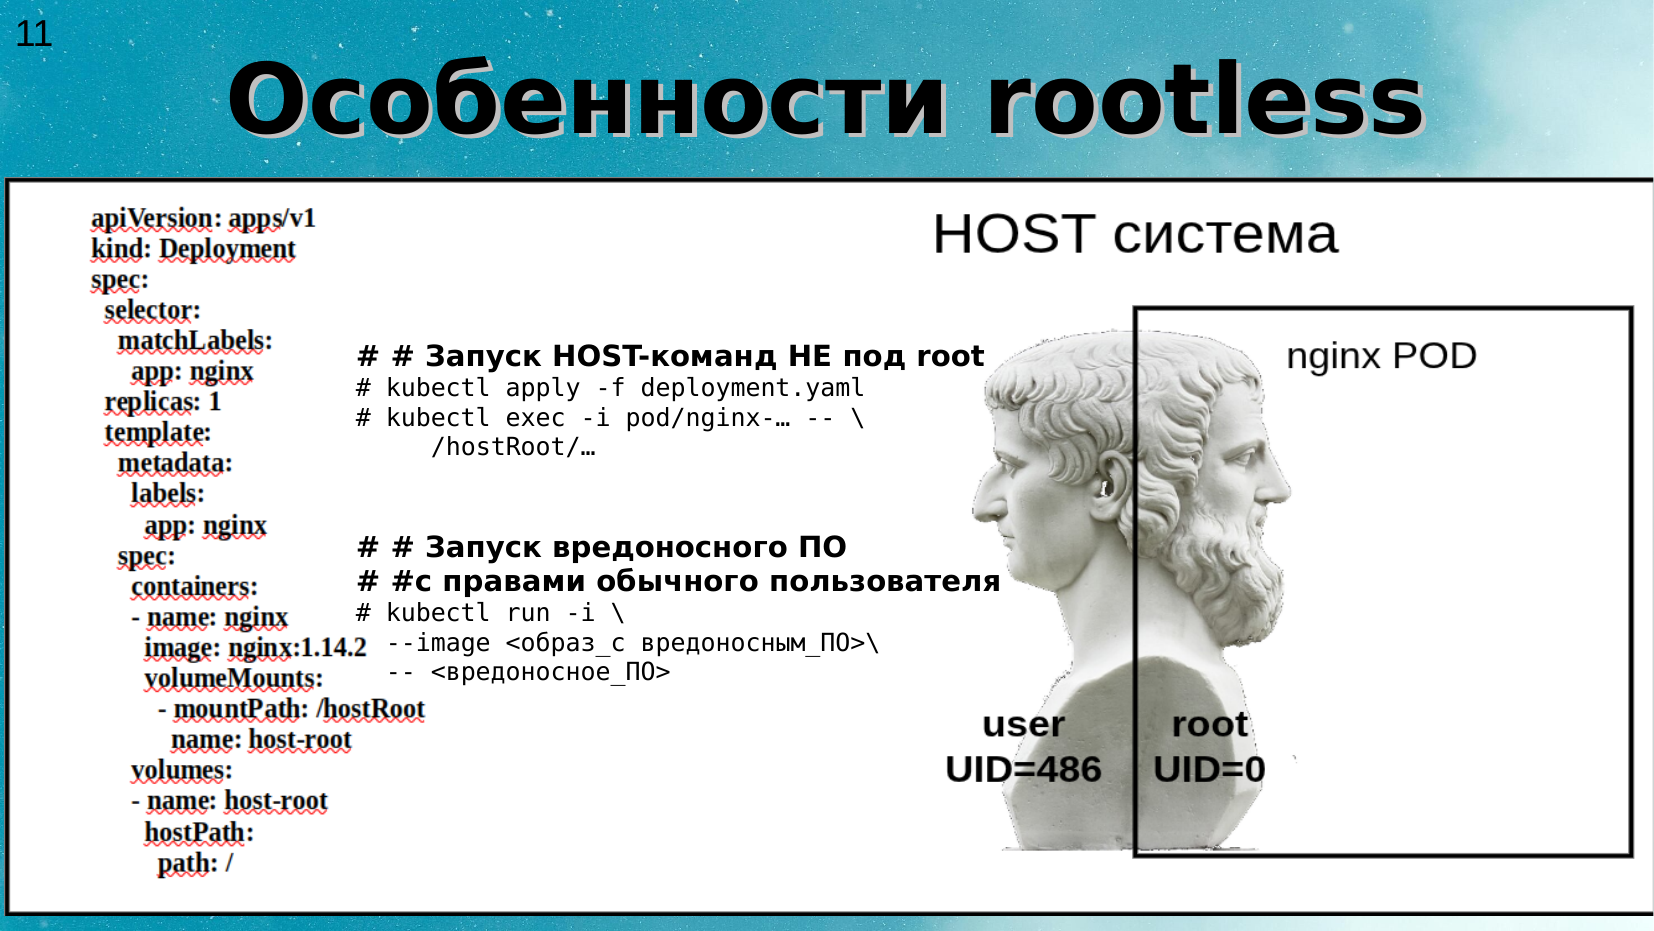

# Особенности rootless
# # Запуск HOST-команд НЕ под root
# kubectl apply -f deployment.yaml
# kubectl exec -i pod/nginx-… -- \
 /hostRoot/…
# # Запуск вредоносного ПО # #с правами обычного пользователя
# kubectl run -i \
 --image <образ_с вредоносным_ПО>\
 -- <вредоносное_ПО>